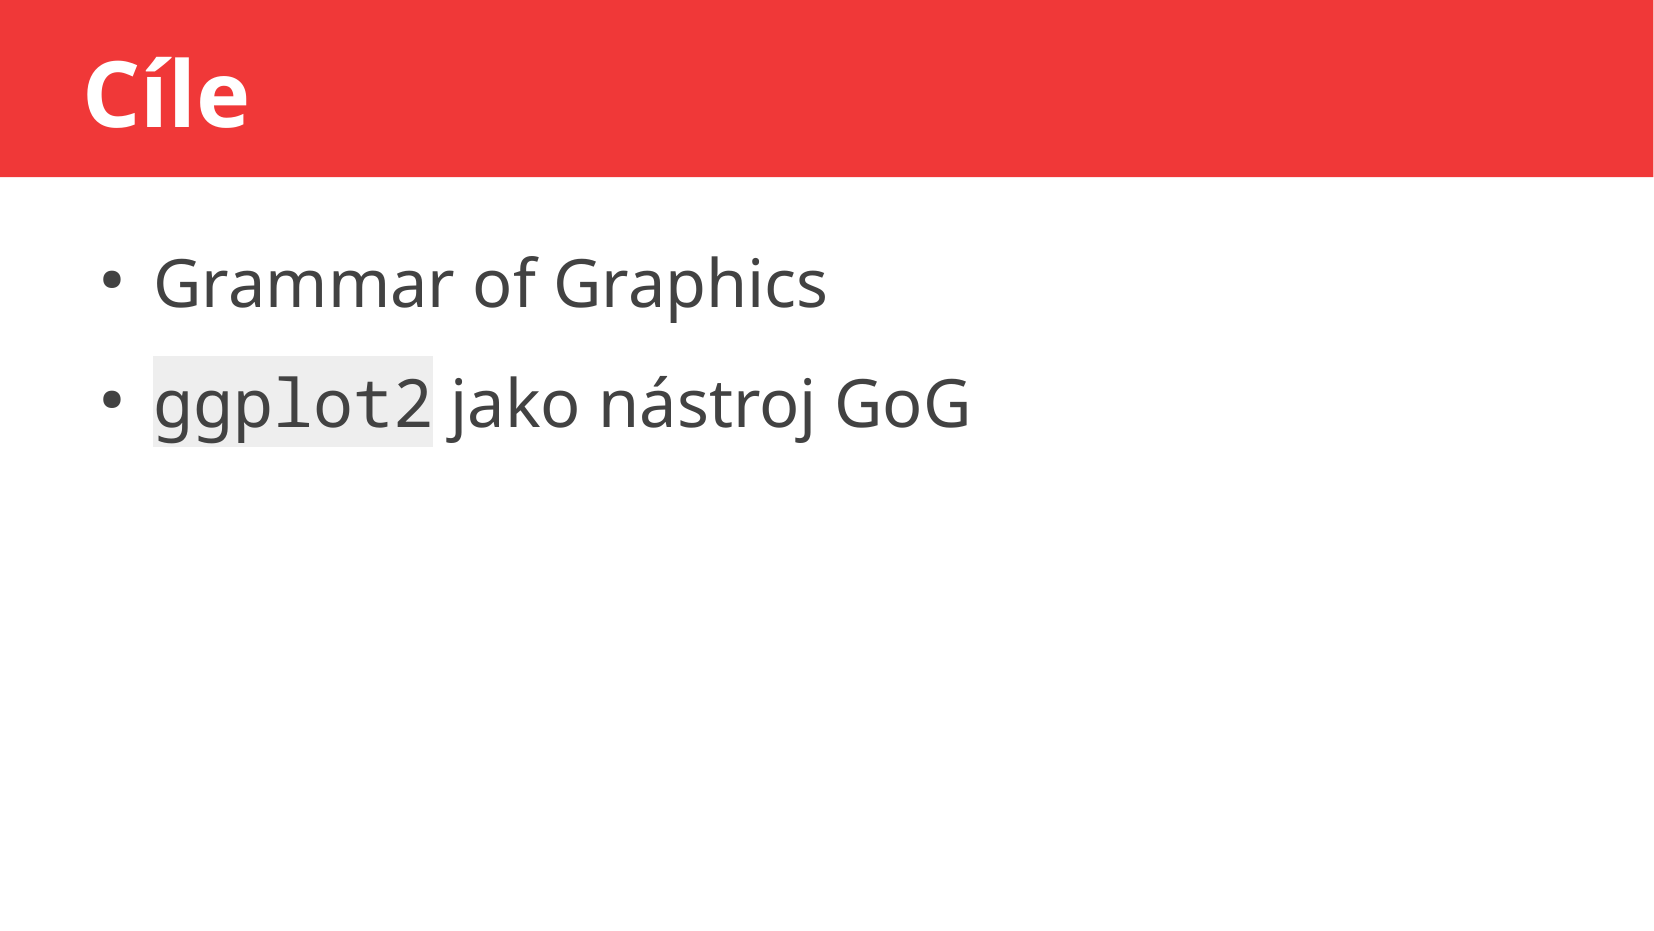

# Cíle
Grammar of Graphics
ggplot2 jako nástroj GoG